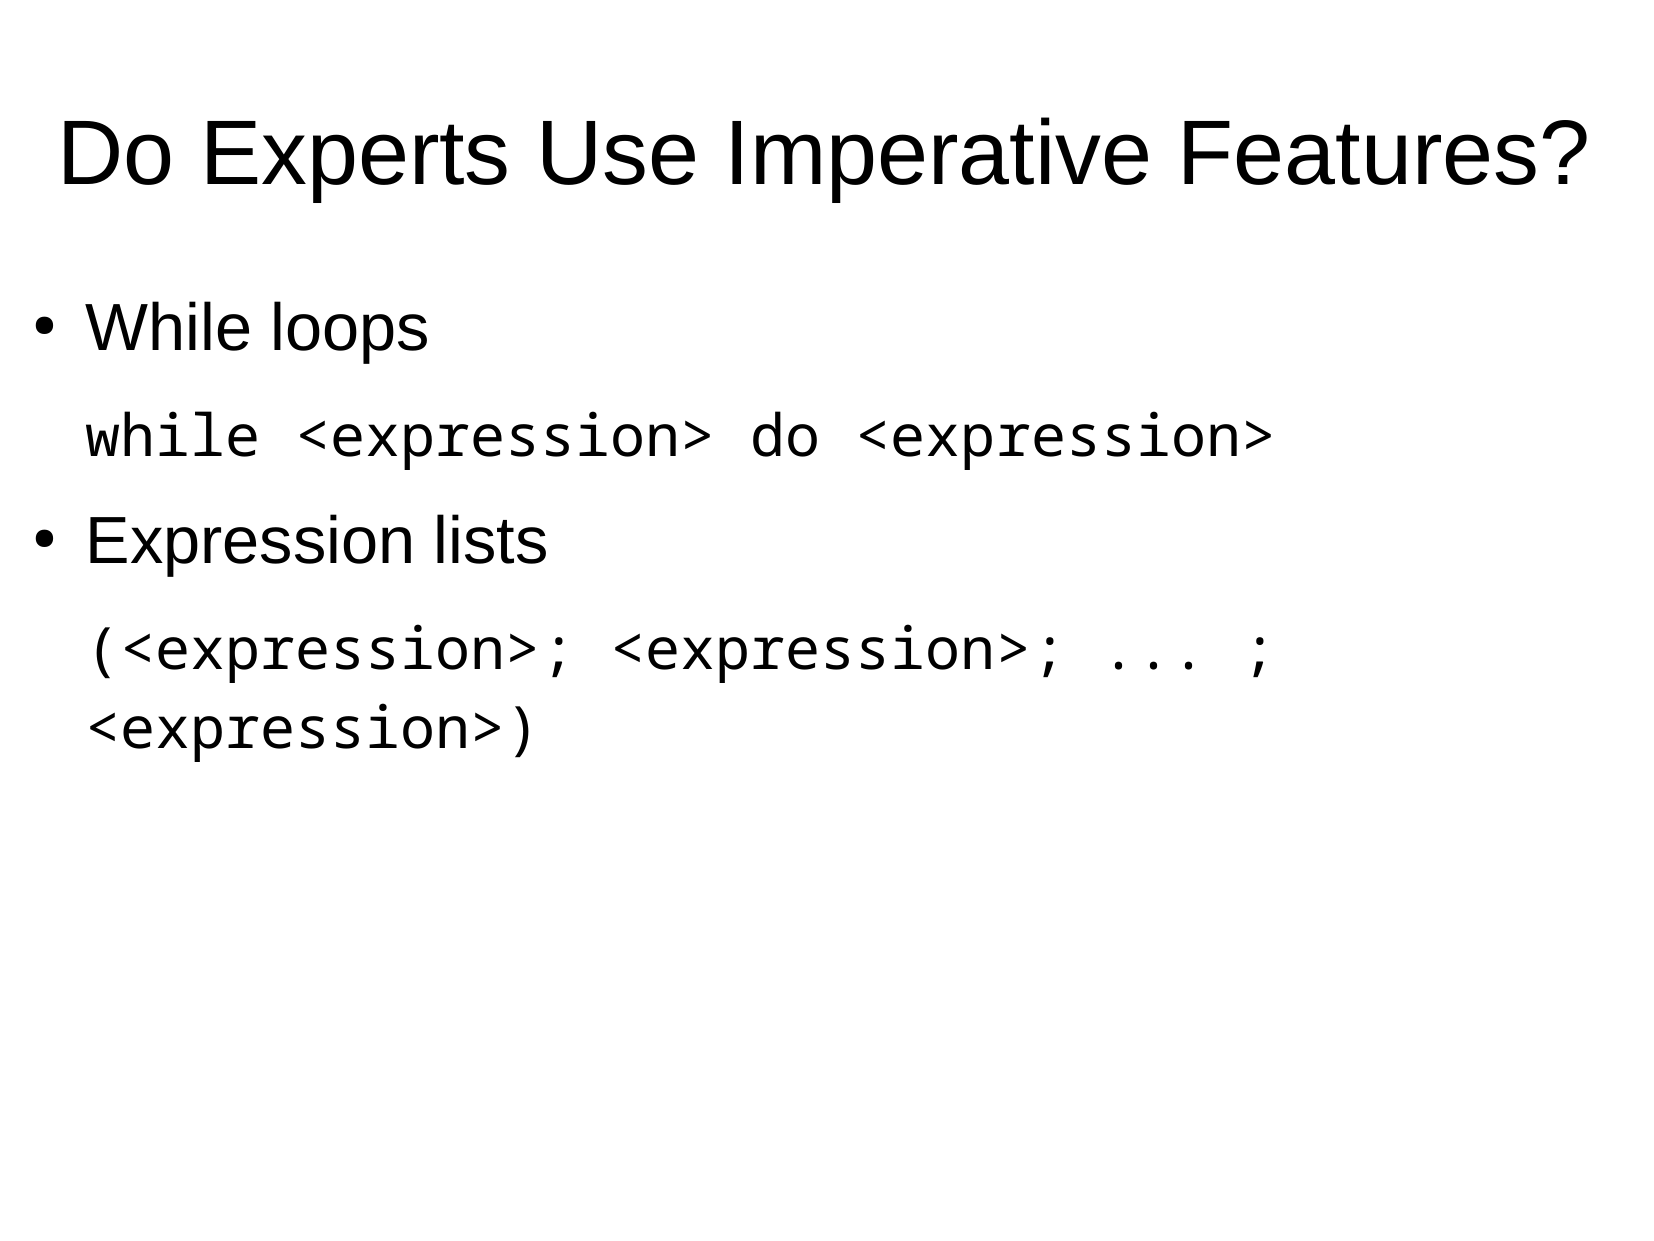

# Do Experts Use Imperative Features?
While loops
while <expression> do <expression>
Expression lists
(<expression>; <expression>; ... ; <expression>)